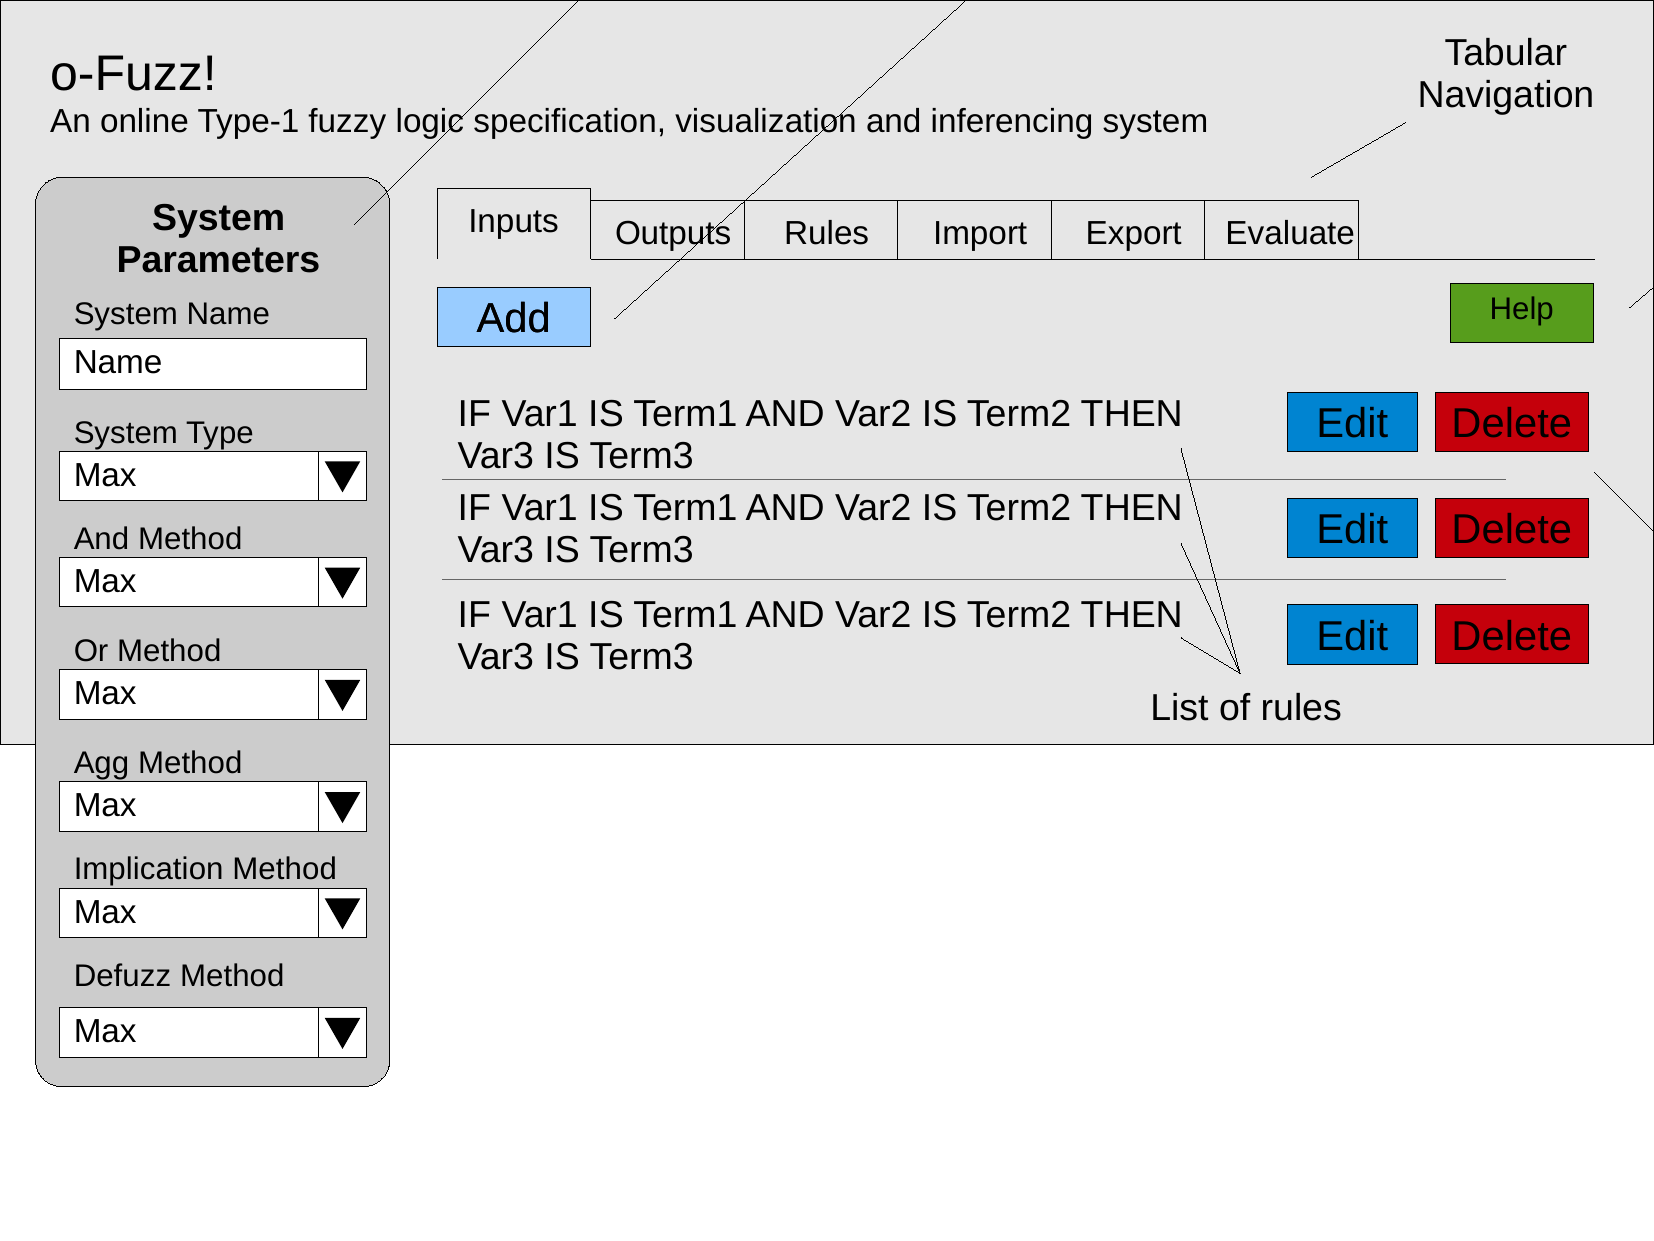

Specify system wide parameters
Launches modal to add new rules
Tabular Navigation
o-Fuzz!
An online Type-1 fuzzy logic specification, visualization and inferencing system
Deletes this variable
System Parameters
Inputs
Outputs
Rules
Import
Export
Evaluate
Save
Help
Add
Add
System Name
Name
IF Var1 IS Term1 AND Var2 IS Term2 THEN Var3 IS Term3
Delete
Edit
System Type
Max
IF Var1 IS Term1 AND Var2 IS Term2 THEN Var3 IS Term3
Delete
Edit
And Method
Max
IF Var1 IS Term1 AND Var2 IS Term2 THEN Var3 IS Term3
Rules can be freely edited or deleted
Delete
Edit
Or Method
Max
List of rules
Agg Method
Max
Implication Method
Max
Defuzz Method
Max